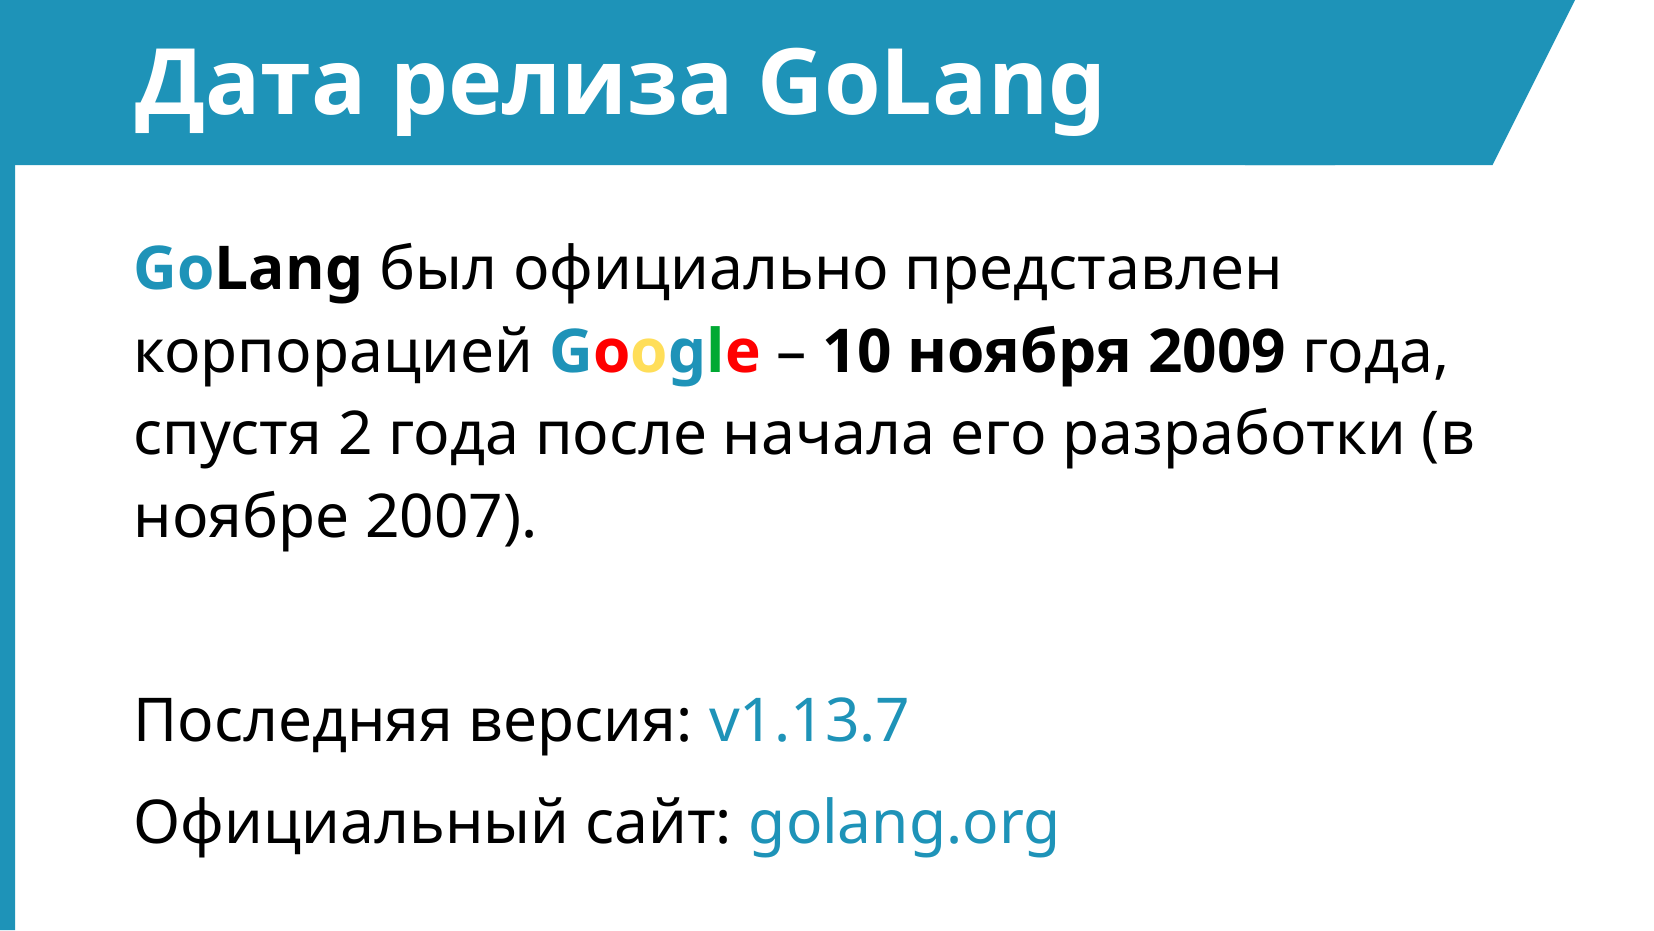

Дата релиза GoLang
# GoLang был официально представлен корпорацией Google – 10 ноября 2009 года, спустя 2 года после начала его разработки (в ноябре 2007).
Последняя версия: v1.13.7
Официальный сайт: golang.org